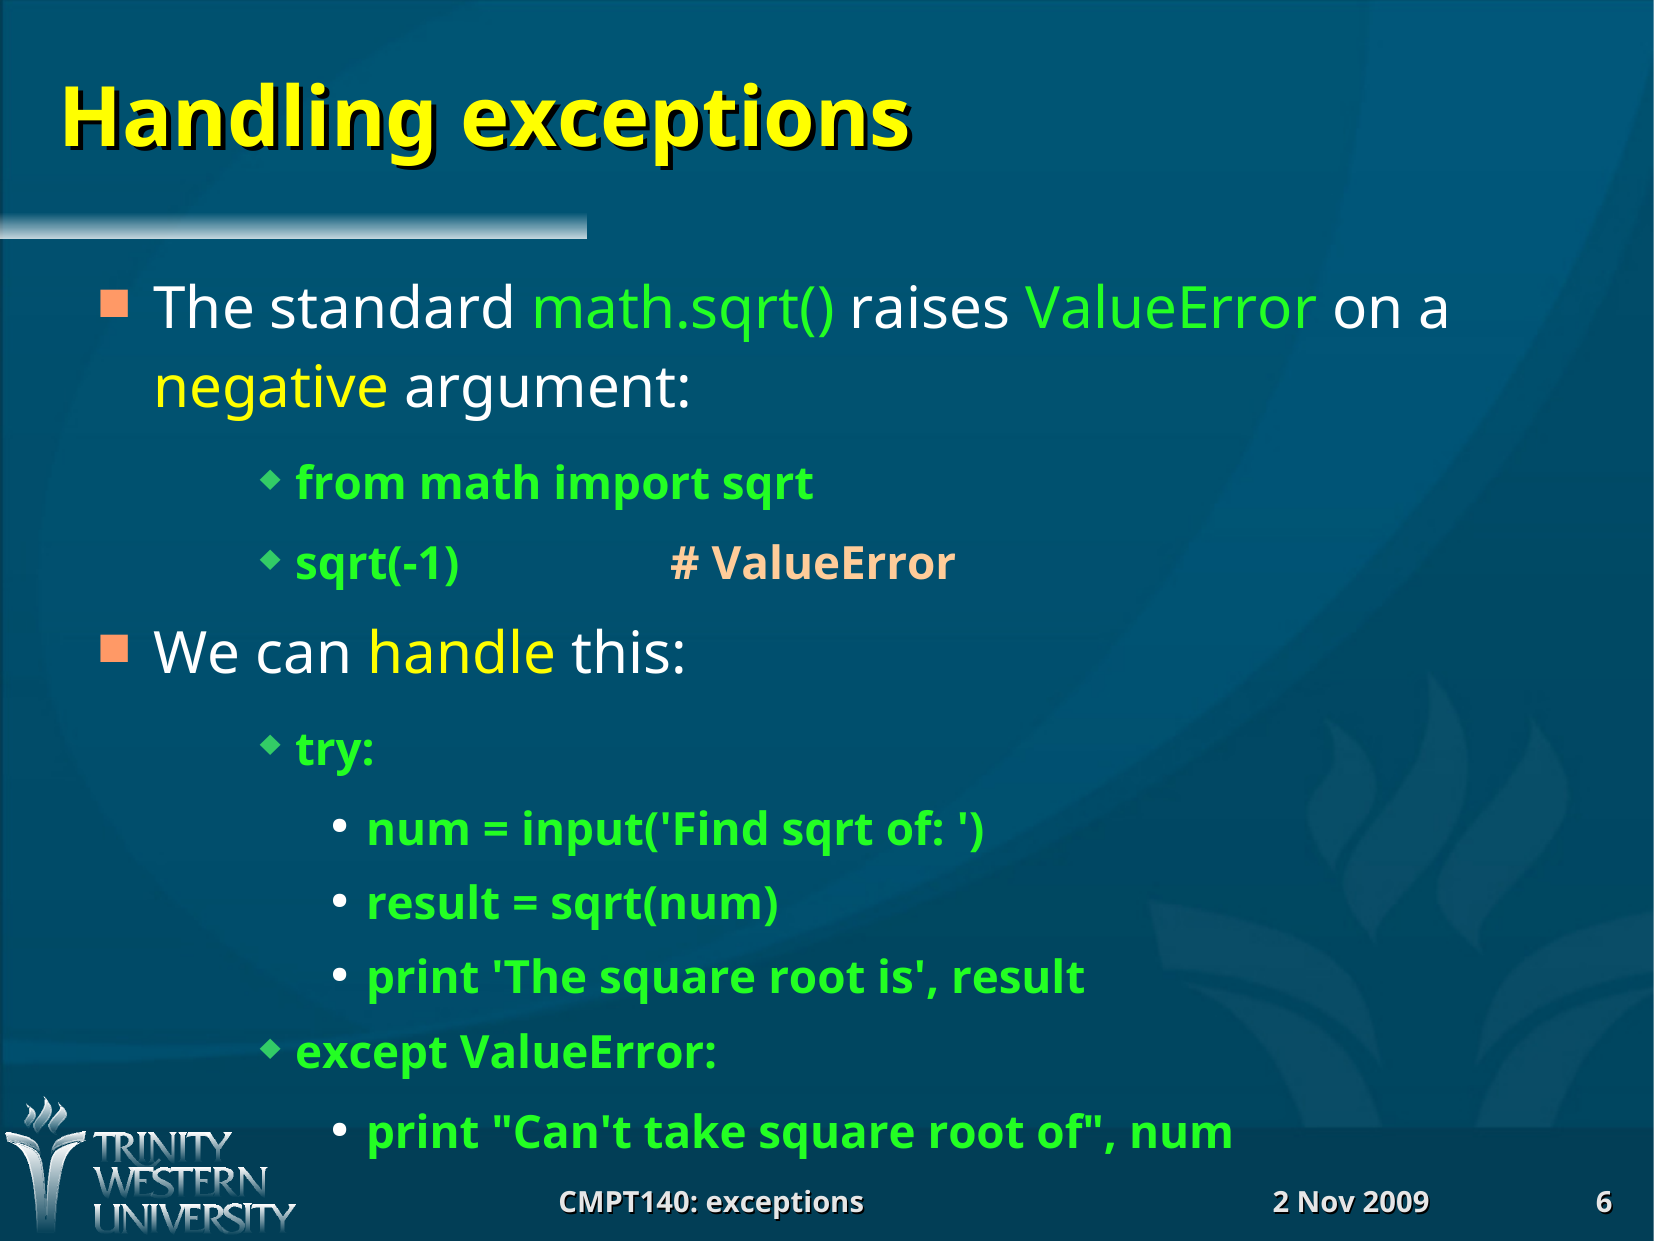

# Handling exceptions
The standard math.sqrt() raises ValueError on a negative argument:
from math import sqrt
sqrt(-1)			# ValueError
We can handle this:
try:
num = input('Find sqrt of: ')
result = sqrt(num)
print 'The square root is', result
except ValueError:
print "Can't take square root of", num
CMPT140: exceptions
2 Nov 2009
6